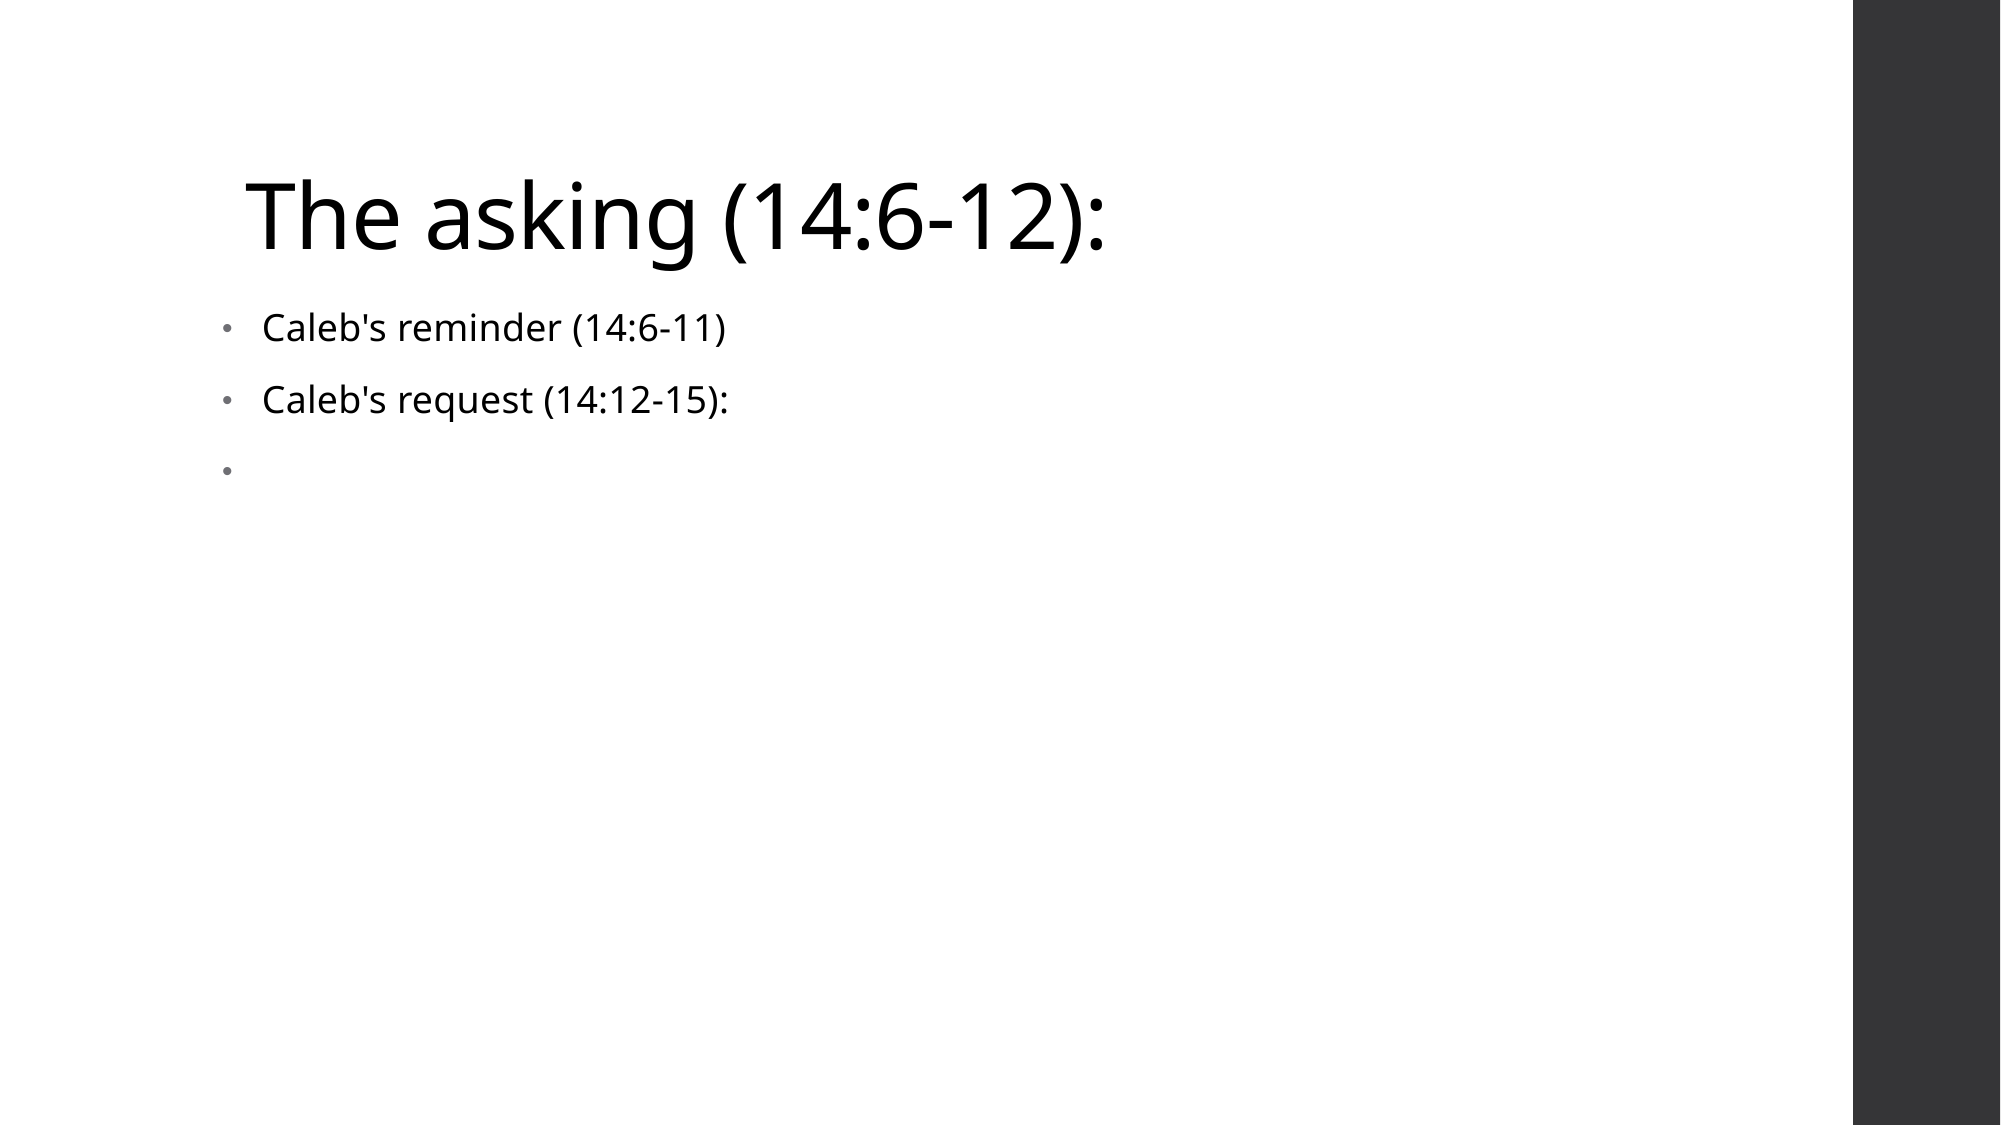

# The asking (14:6-12):
 Caleb's reminder (14:6-11)
 Caleb's request (14:12-15):